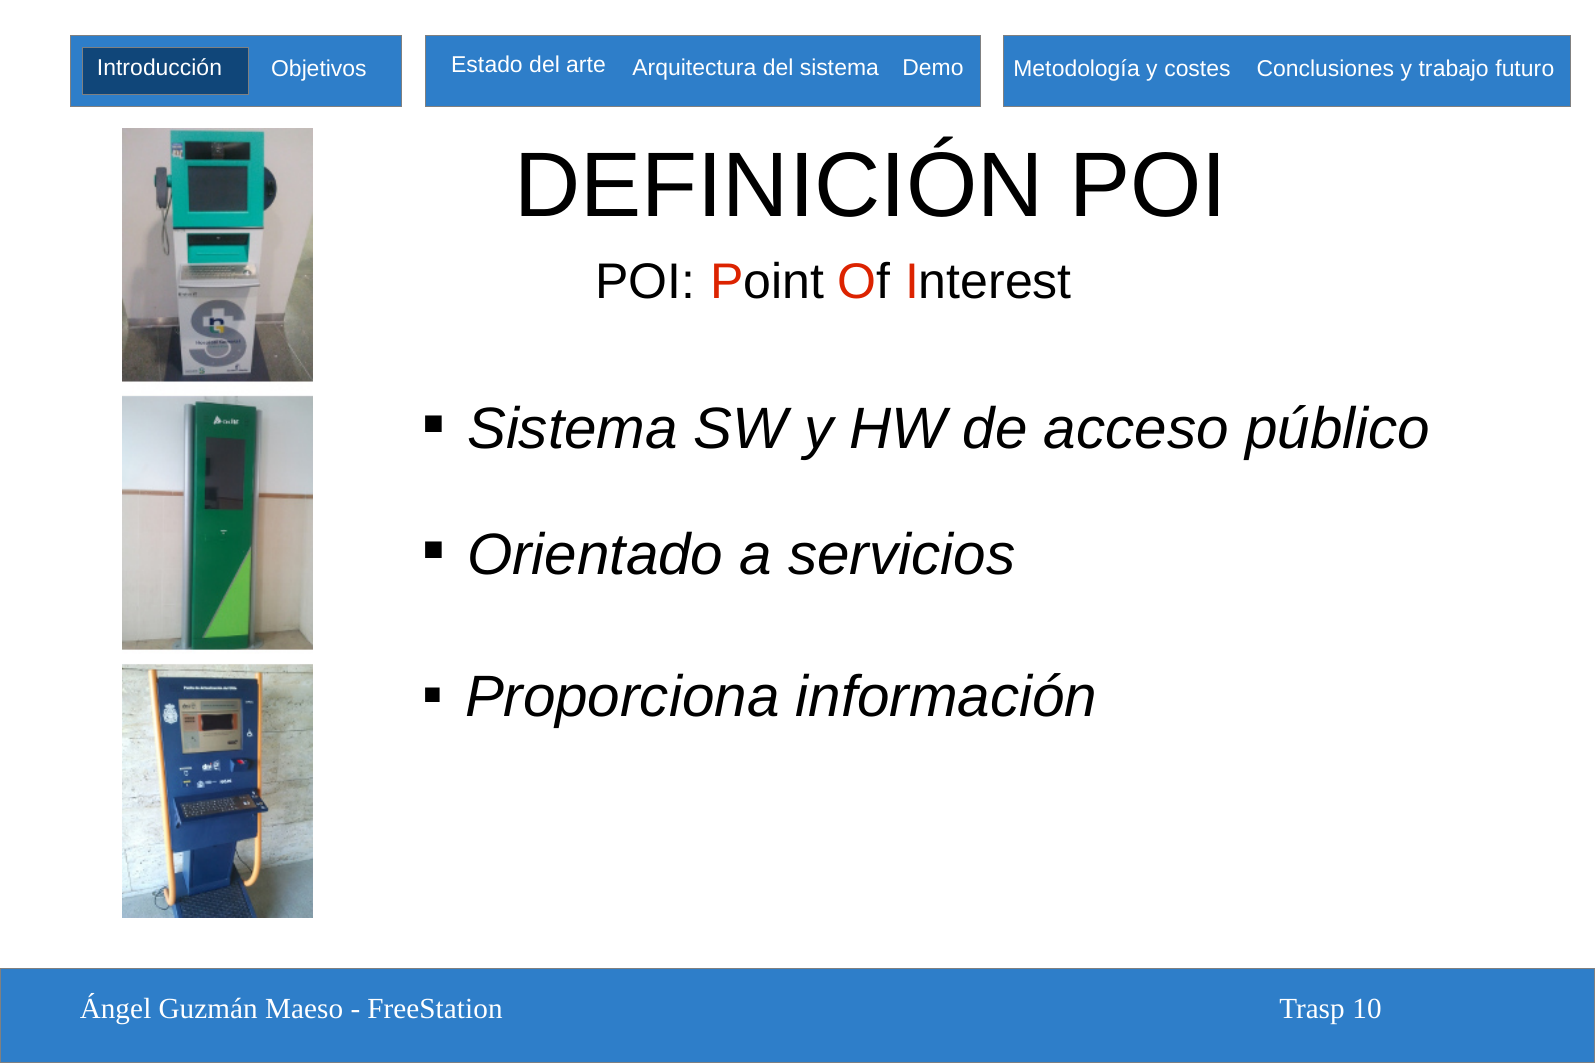

Arquitectura del sistema
Estado del arte
Demo
# Introducción
Metodología y costes
Conclusiones y trabajo futuro
Objetivos
Estado del arte
Arquitectura del sistema
Demo
DEFINICIÓN POI
POI: Point Of Interest
 Sistema SW y HW de acceso público
 Orientado a servicios
 Proporciona información
10